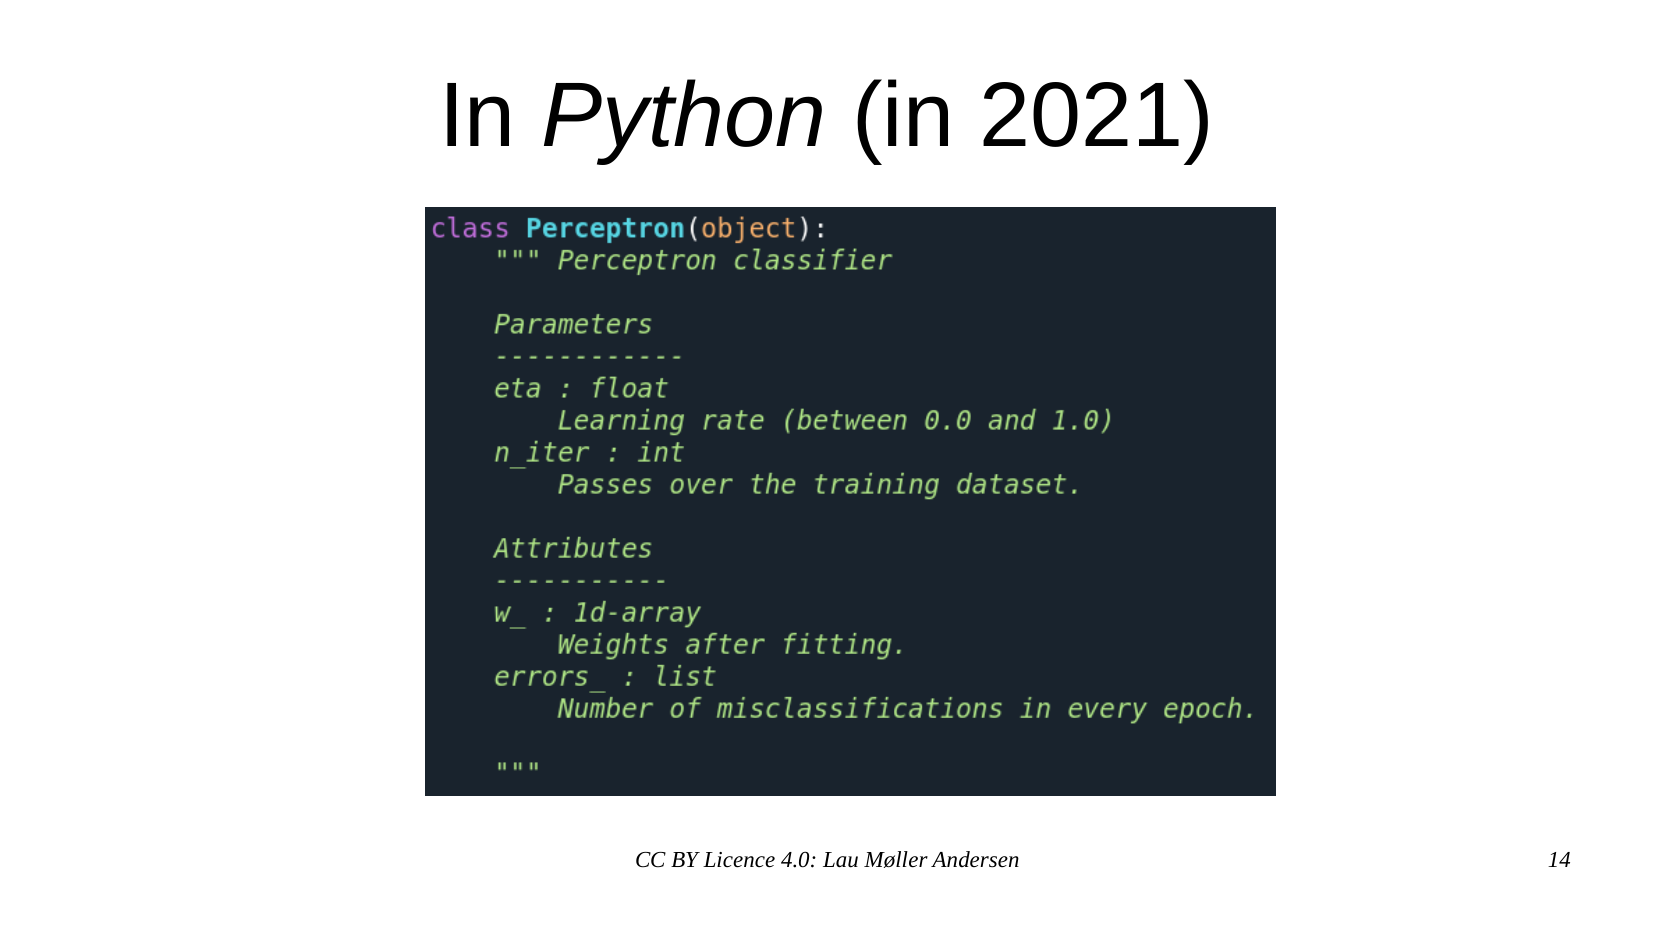

# In Python (in 2021)
CC BY Licence 4.0: Lau Møller Andersen
14